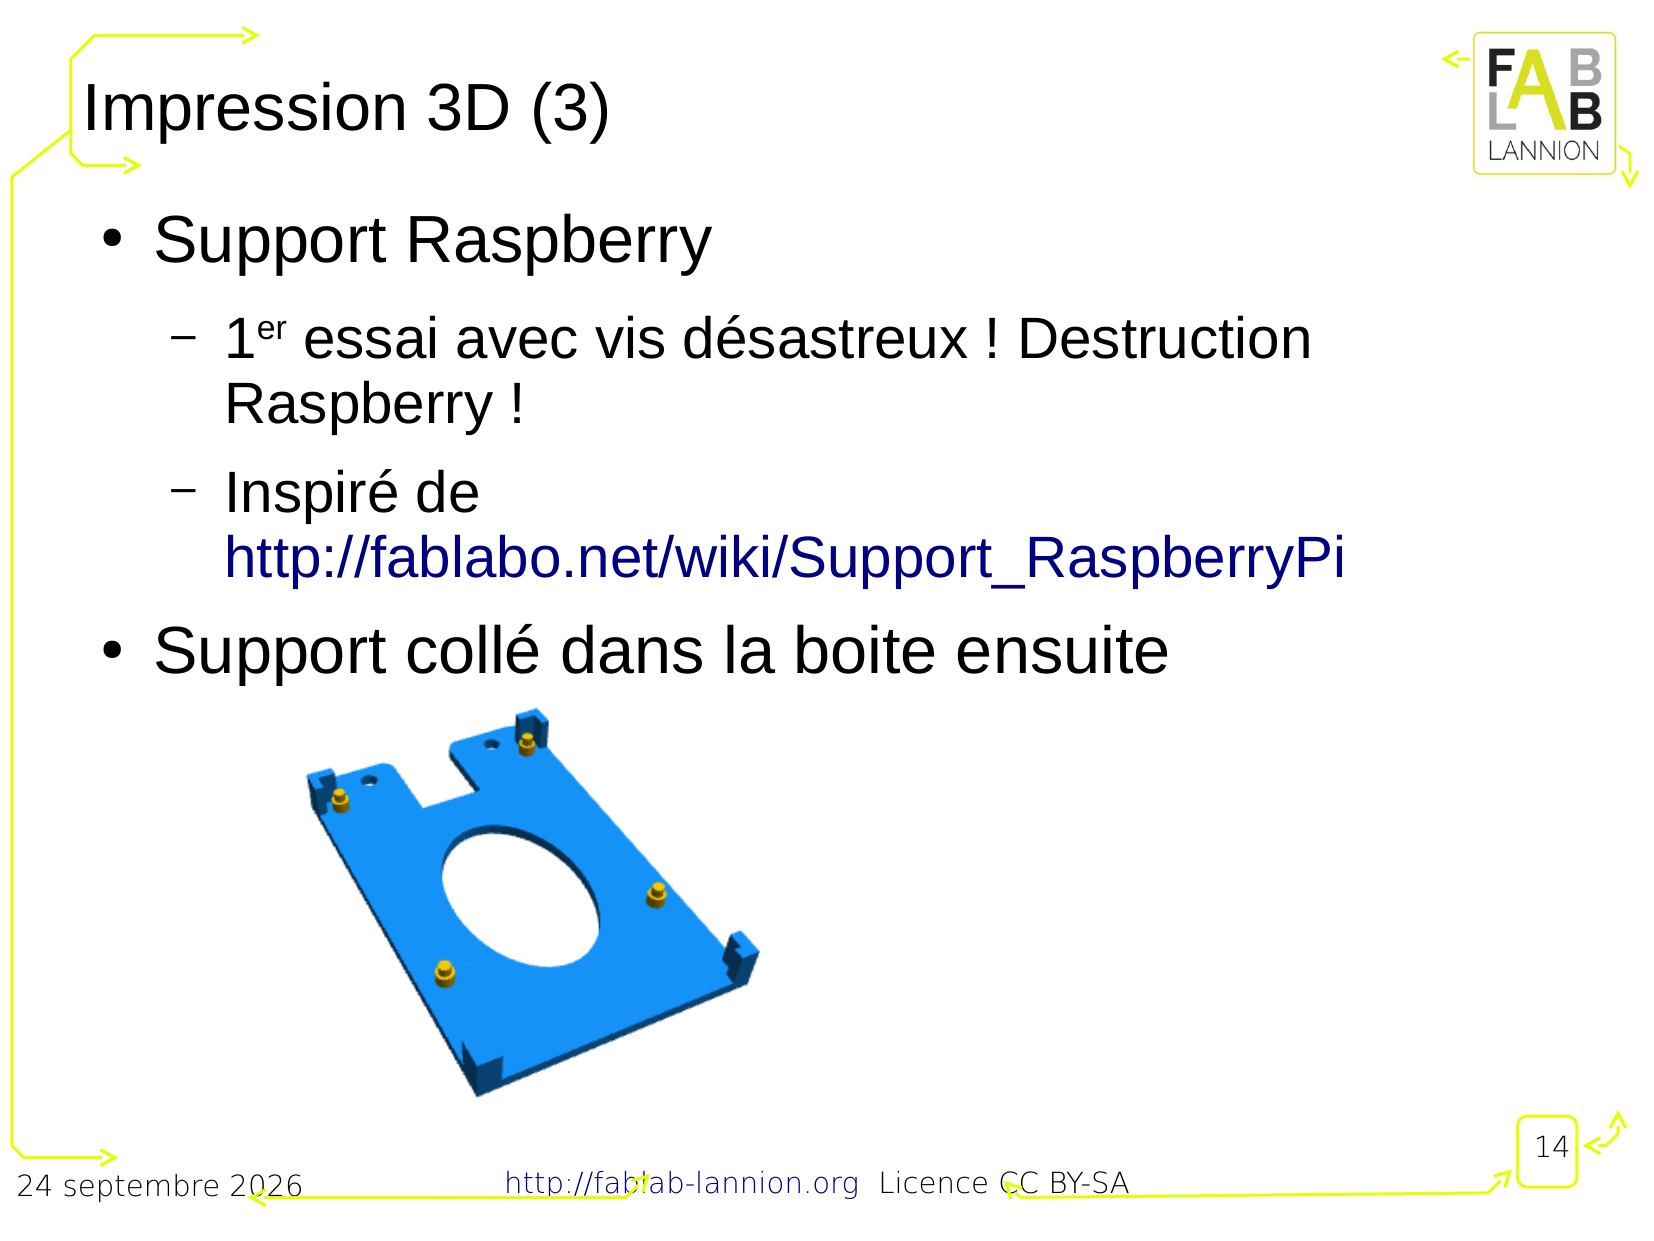

# Impression 3D (3)
Support Raspberry
1er essai avec vis désastreux ! Destruction Raspberry !
Inspiré de http://fablabo.net/wiki/Support_RaspberryPi
Support collé dans la boite ensuite
14